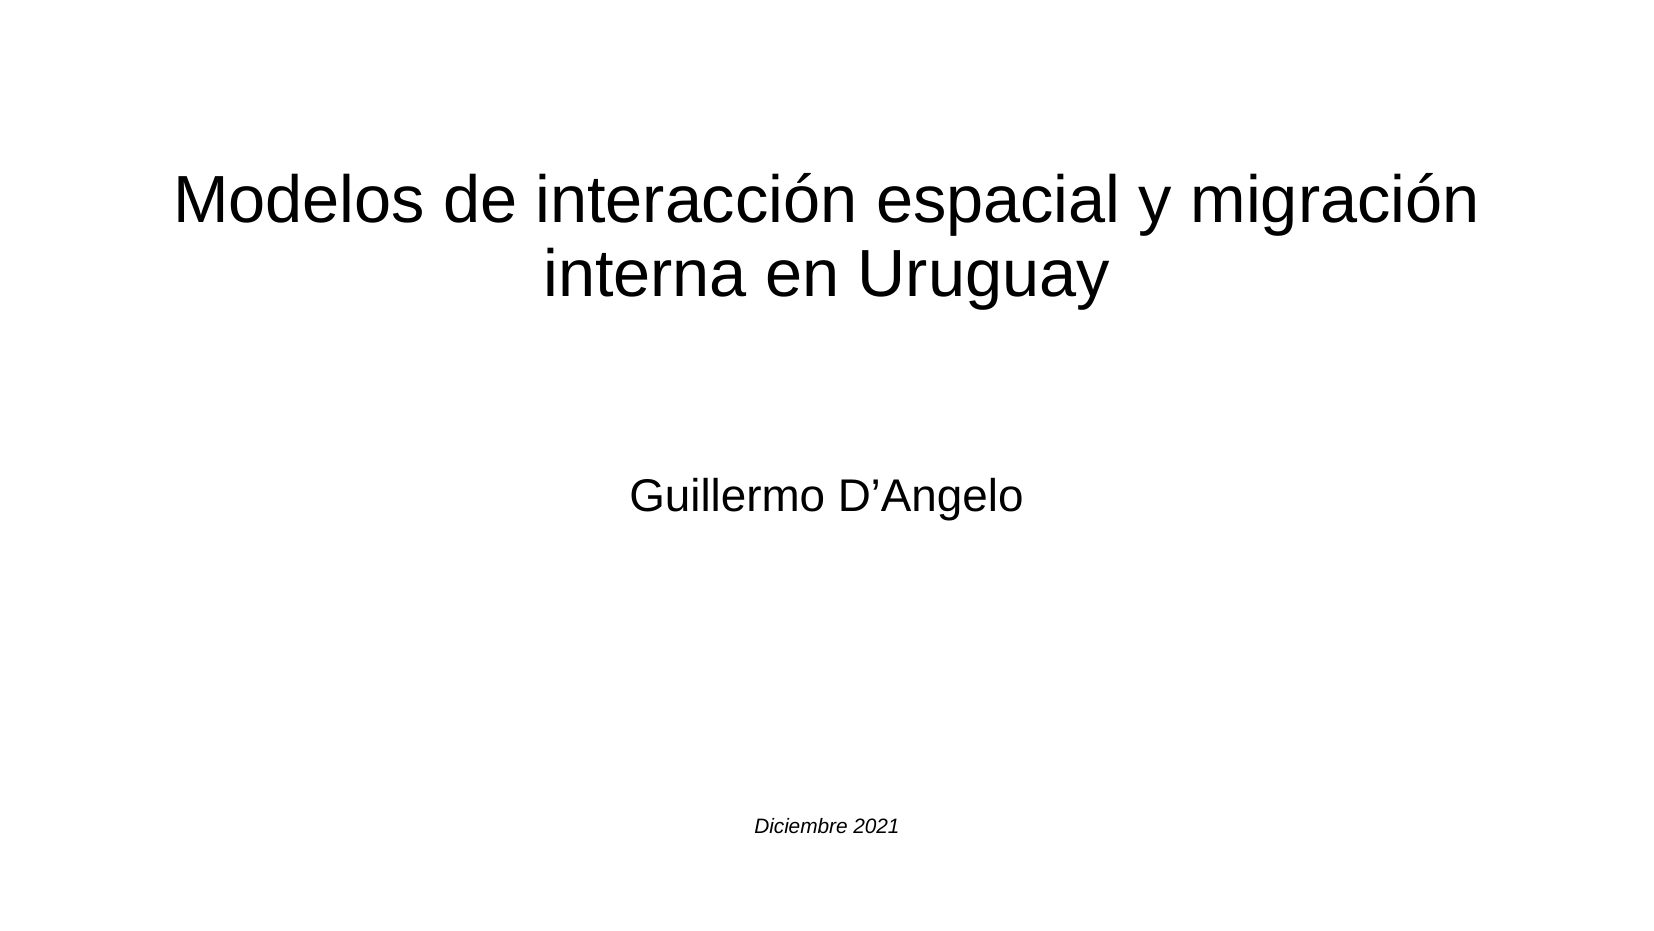

# Modelos de interacción espacial y migración interna en Uruguay
Guillermo D’Angelo
Diciembre 2021